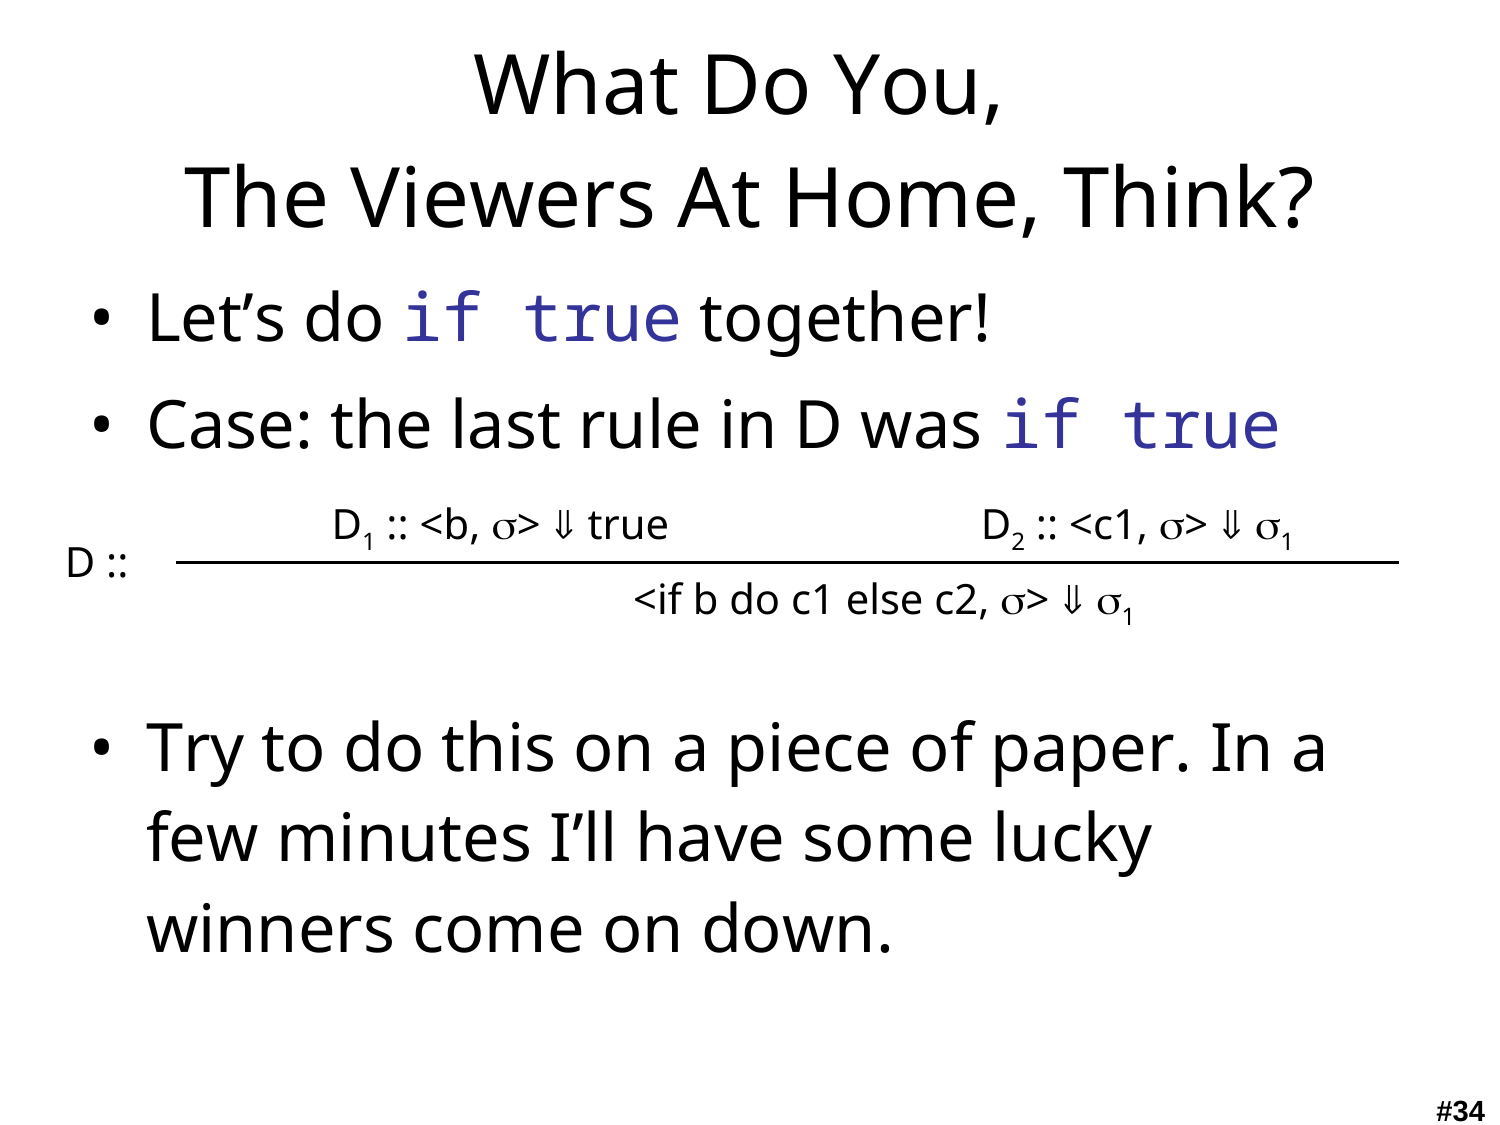

# What Do You, The Viewers At Home, Think?
Let’s do if true together!
Case: the last rule in D was if true
Try to do this on a piece of paper. In a few minutes I’ll have some lucky winners come on down.
D1 :: <b, >  true D2 :: <c1, >  1
D ::
<if b do c1 else c2, >  1
34